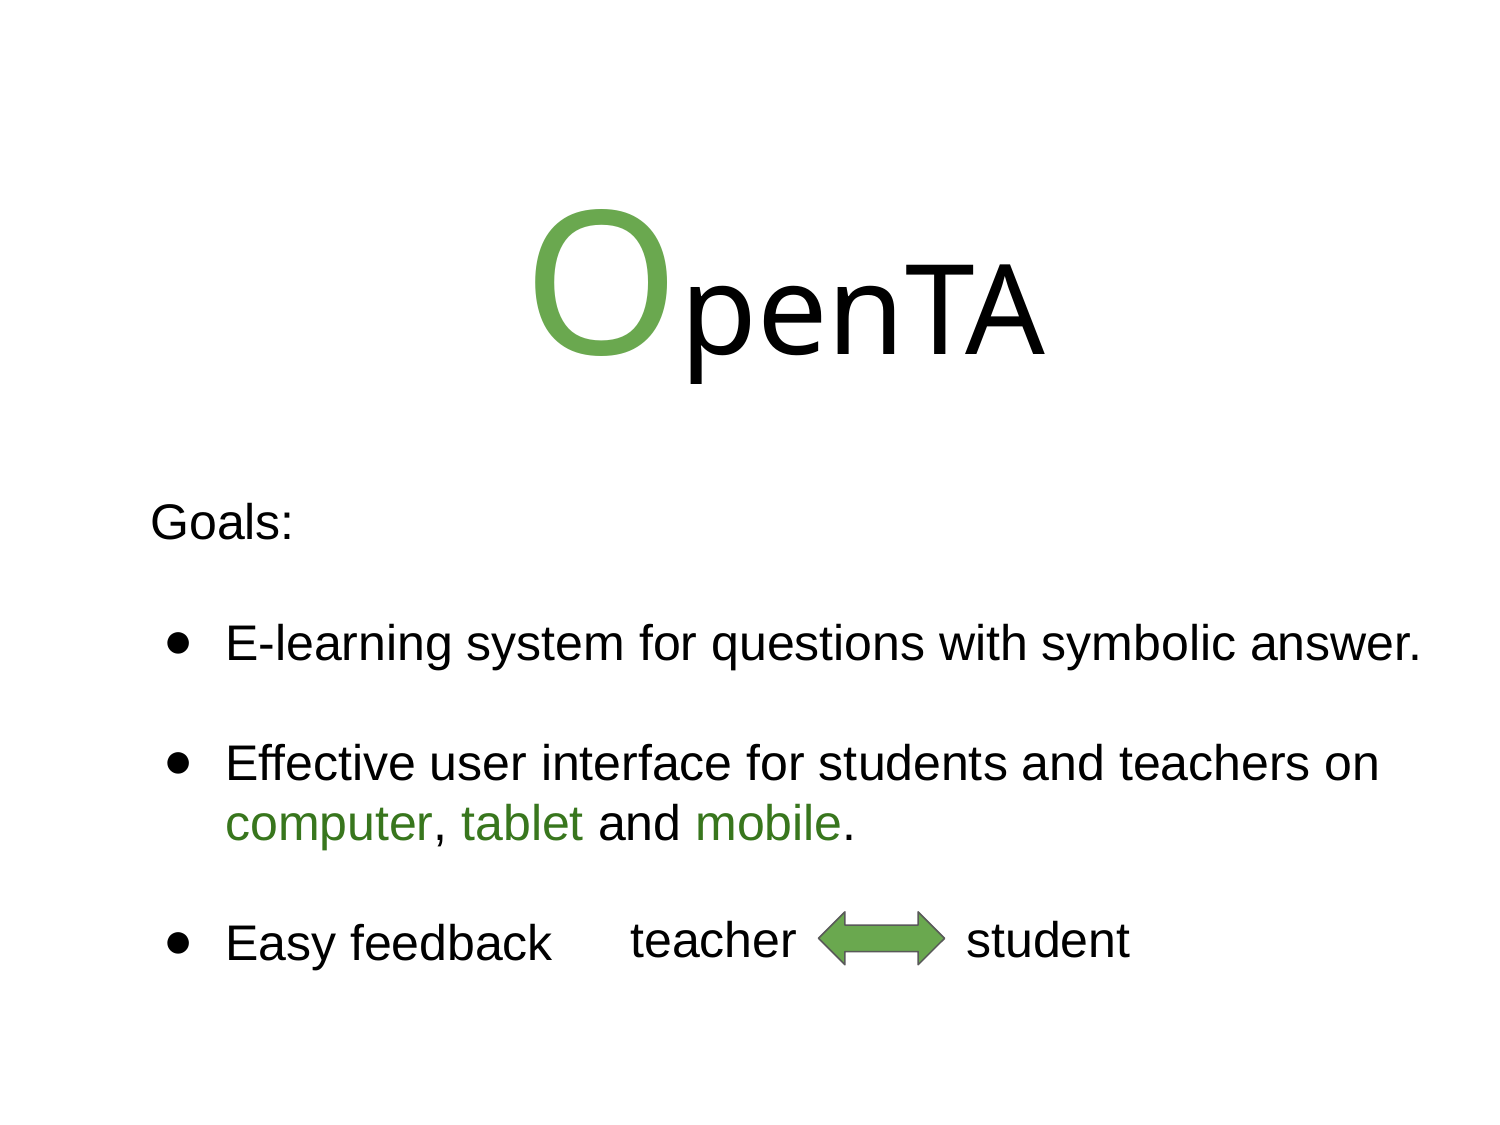

OpenTA
Goals:
E-learning system for questions with symbolic answer.
Effective user interface for students and teachers on computer, tablet and mobile.
Easy feedback
teacher
student